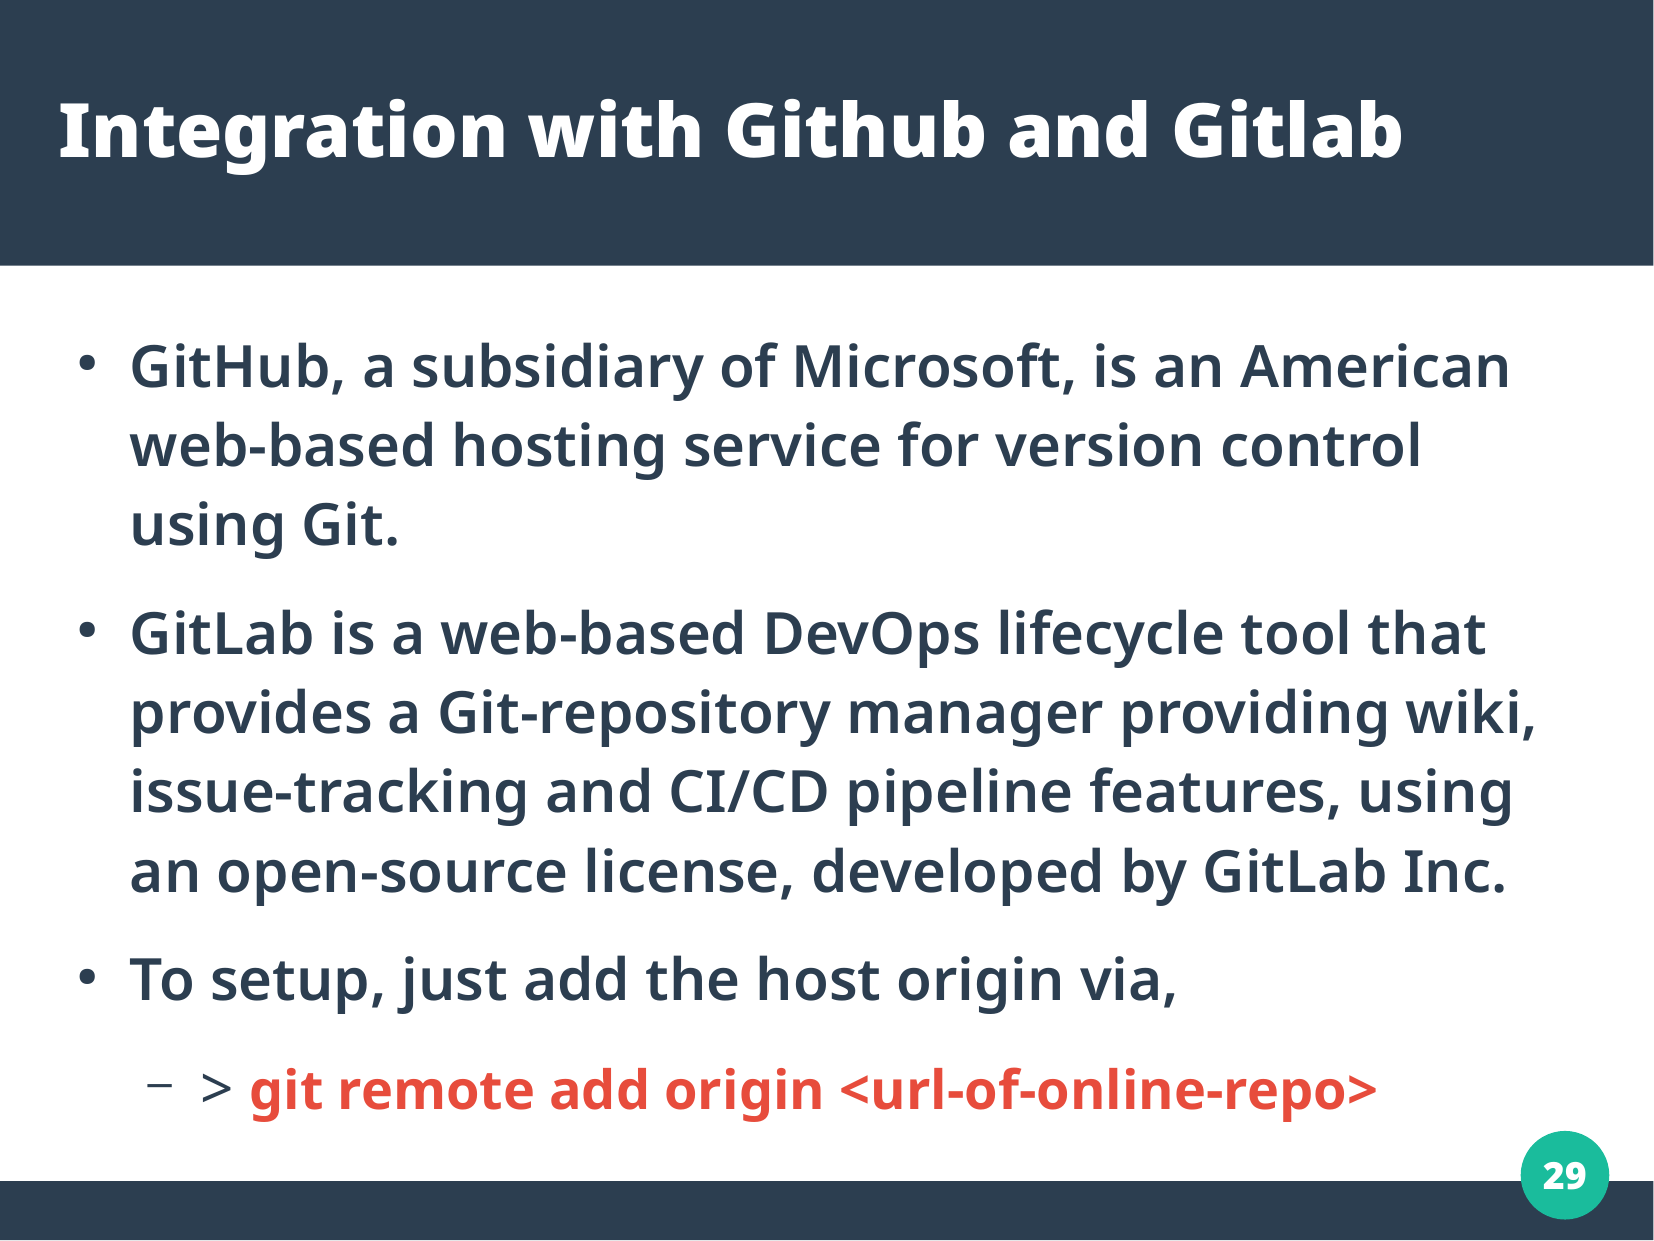

# Integration with Github and Gitlab
GitHub, a subsidiary of Microsoft, is an American web-based hosting service for version control using Git.
GitLab is a web-based DevOps lifecycle tool that provides a Git-repository manager providing wiki, issue-tracking and CI/CD pipeline features, using an open-source license, developed by GitLab Inc.
To setup, just add the host origin via,
> git remote add origin <url-of-online-repo>
29